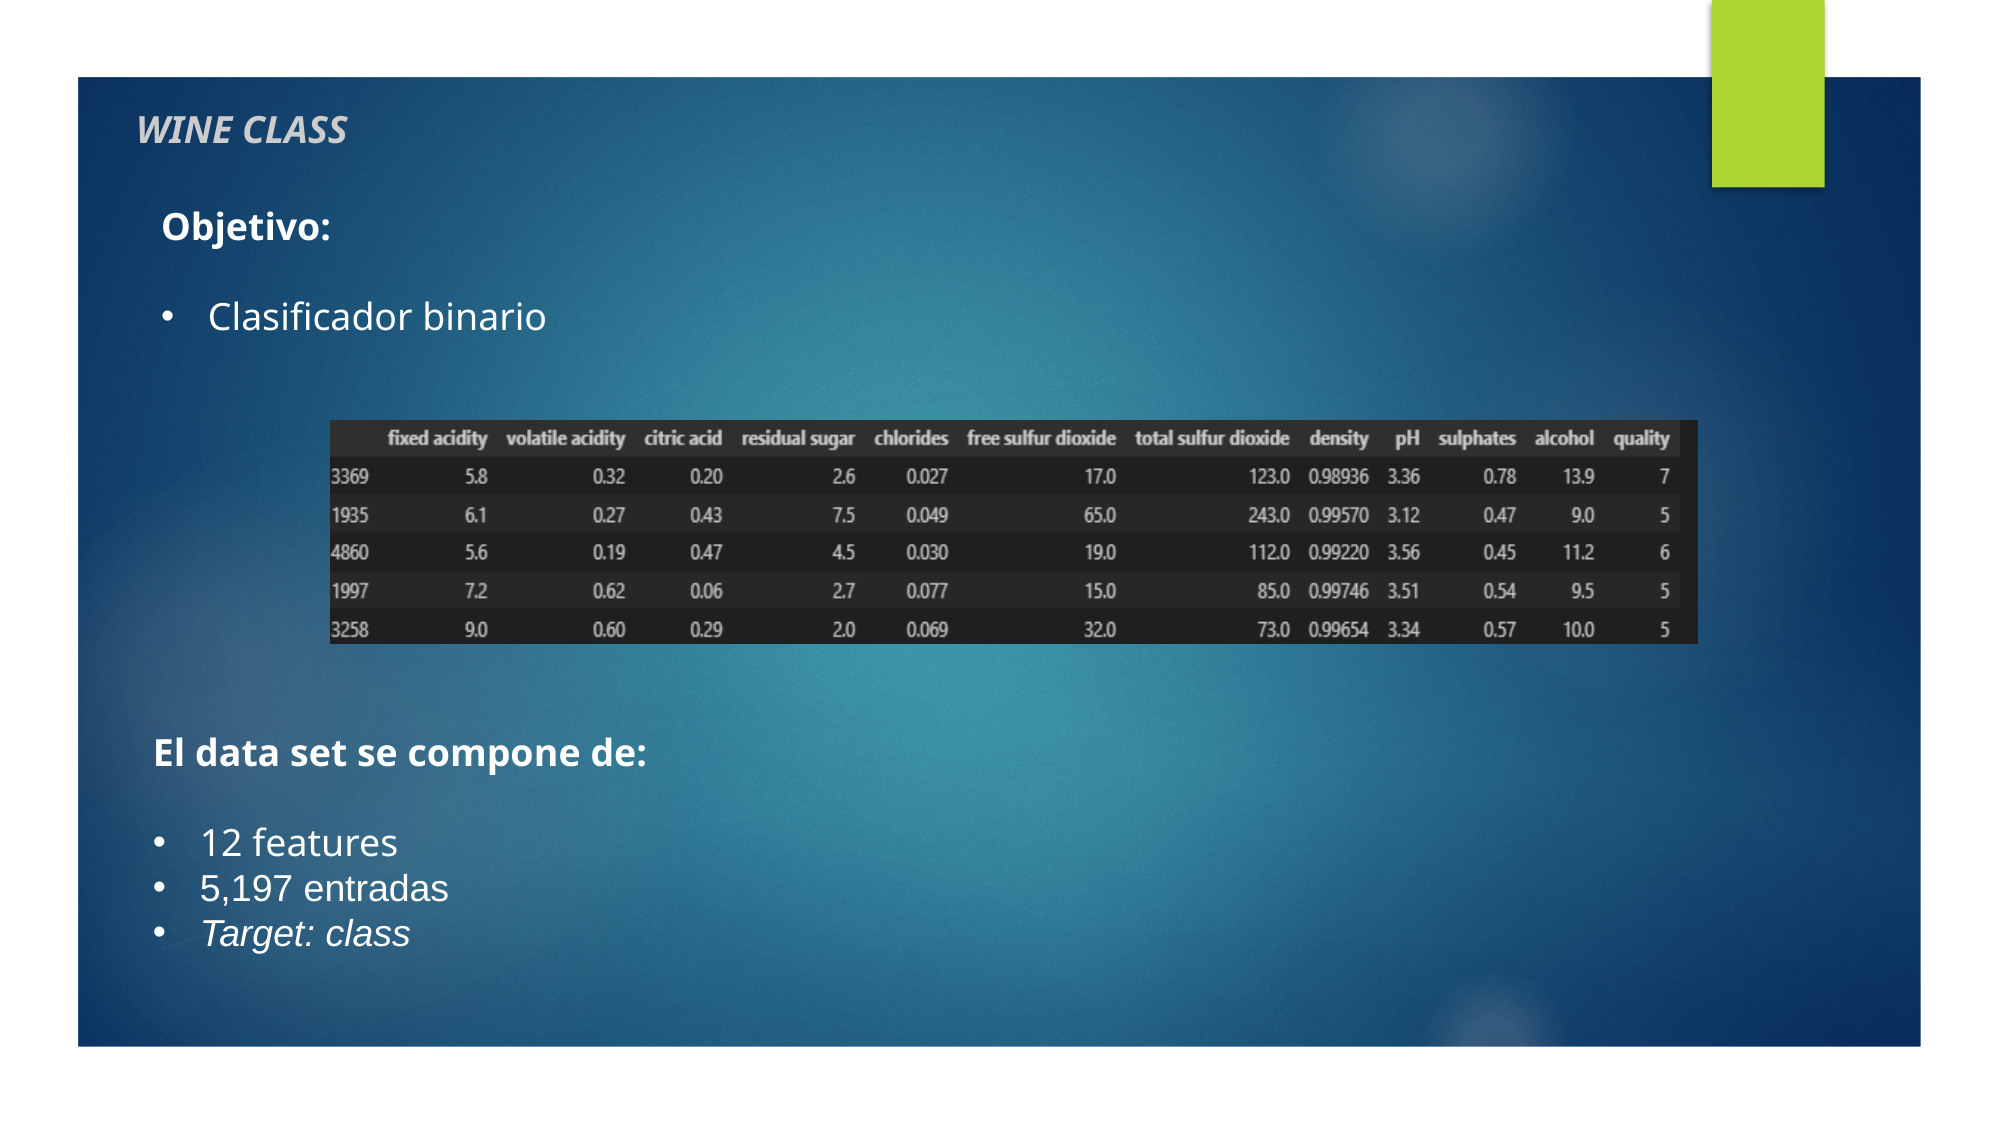

WINE CLASS
Objetivo:
Clasificador binario
El data set se compone de:
12 features
5,197 entradas
Target: class